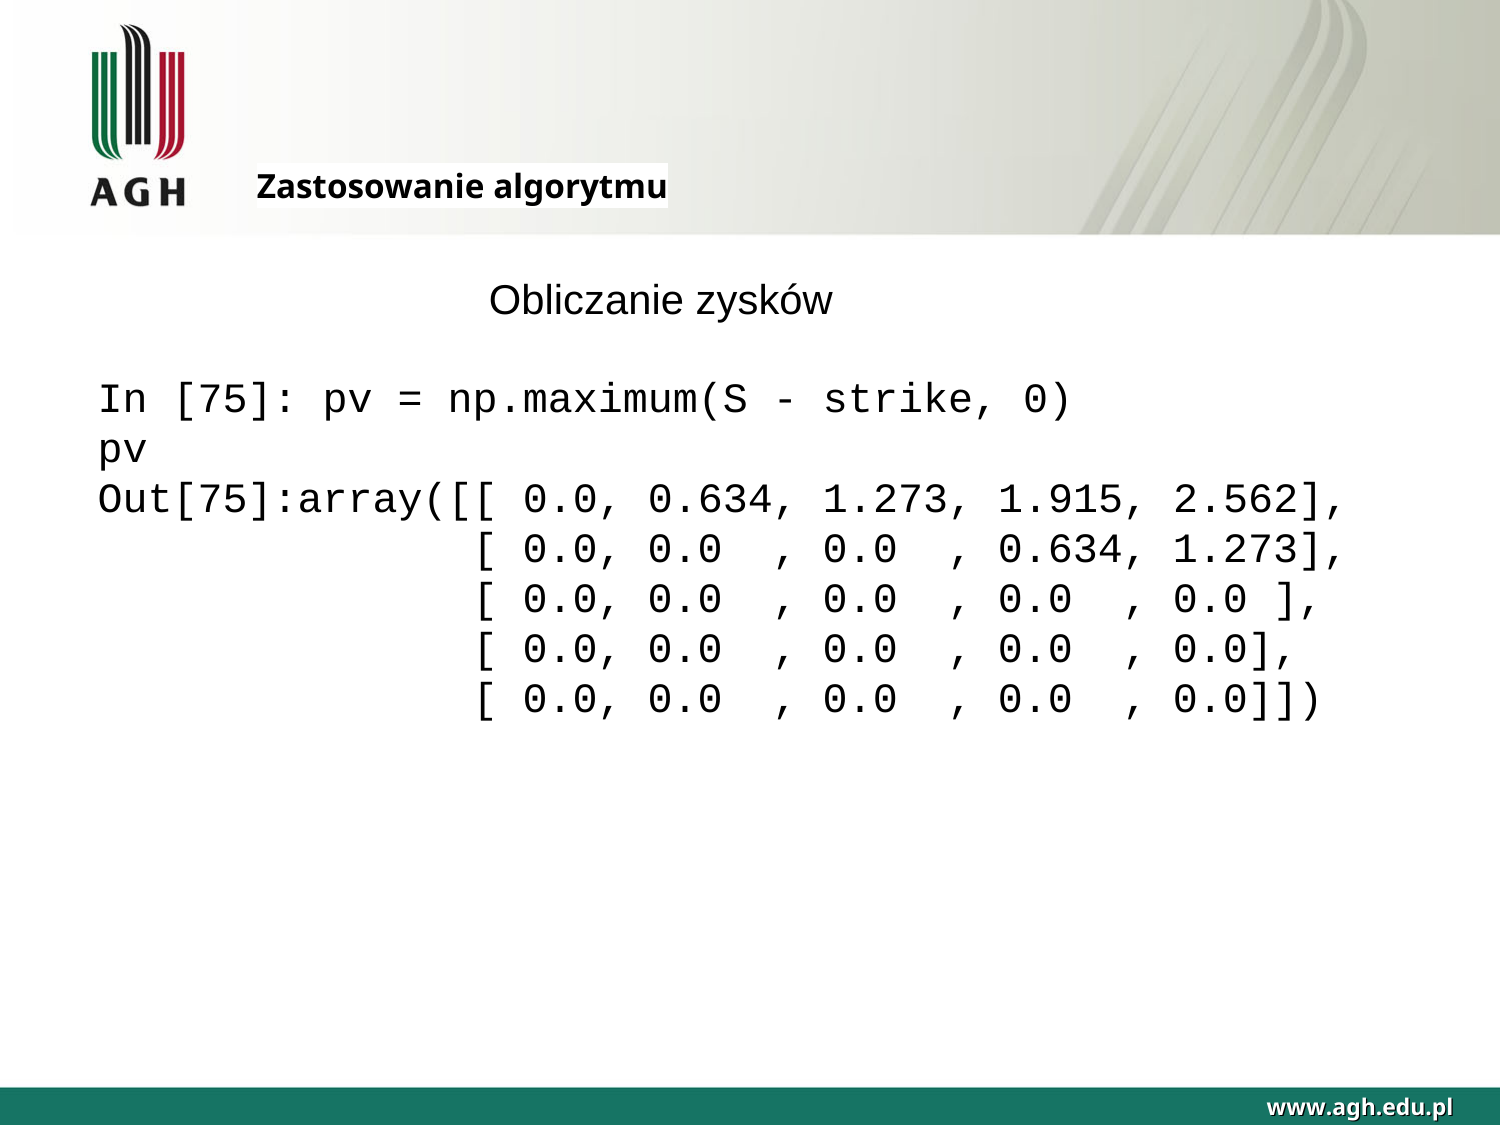

# Zastosowanie algorytmu
Obliczanie zysków
In [75]: pv = np.maximum(S - strike, 0)
pv
Out[75]:array([[ 0.0, 0.634, 1.273, 1.915, 2.562],
 [ 0.0, 0.0 , 0.0 , 0.634, 1.273],
 [ 0.0, 0.0 , 0.0 , 0.0 , 0.0 ],
 [ 0.0, 0.0 , 0.0 , 0.0 , 0.0],
 [ 0.0, 0.0 , 0.0 , 0.0 , 0.0]])
www.agh.edu.pl